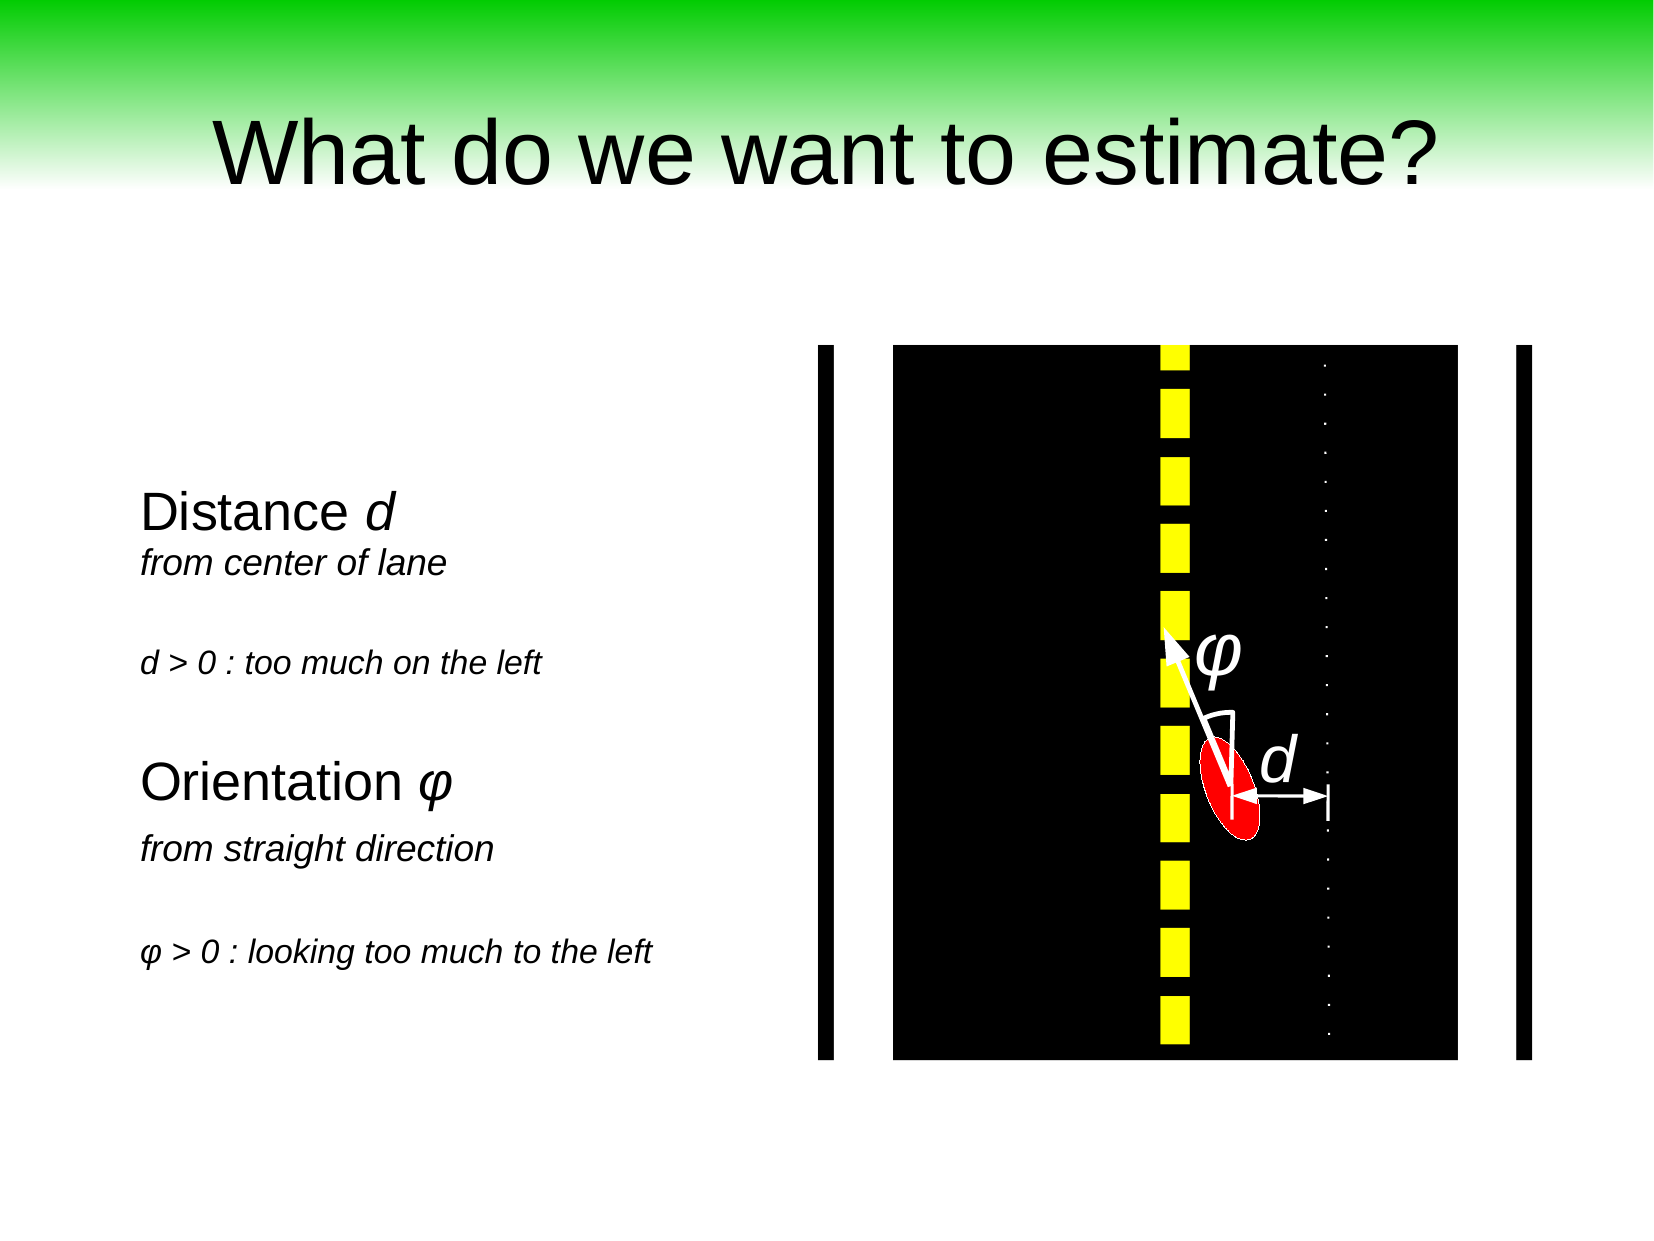

# What do we want to estimate?
Distance d
from center of lane
d > 0 : too much on the left
Orientation φ
from straight direction
φ > 0 : looking too much to the left
φ